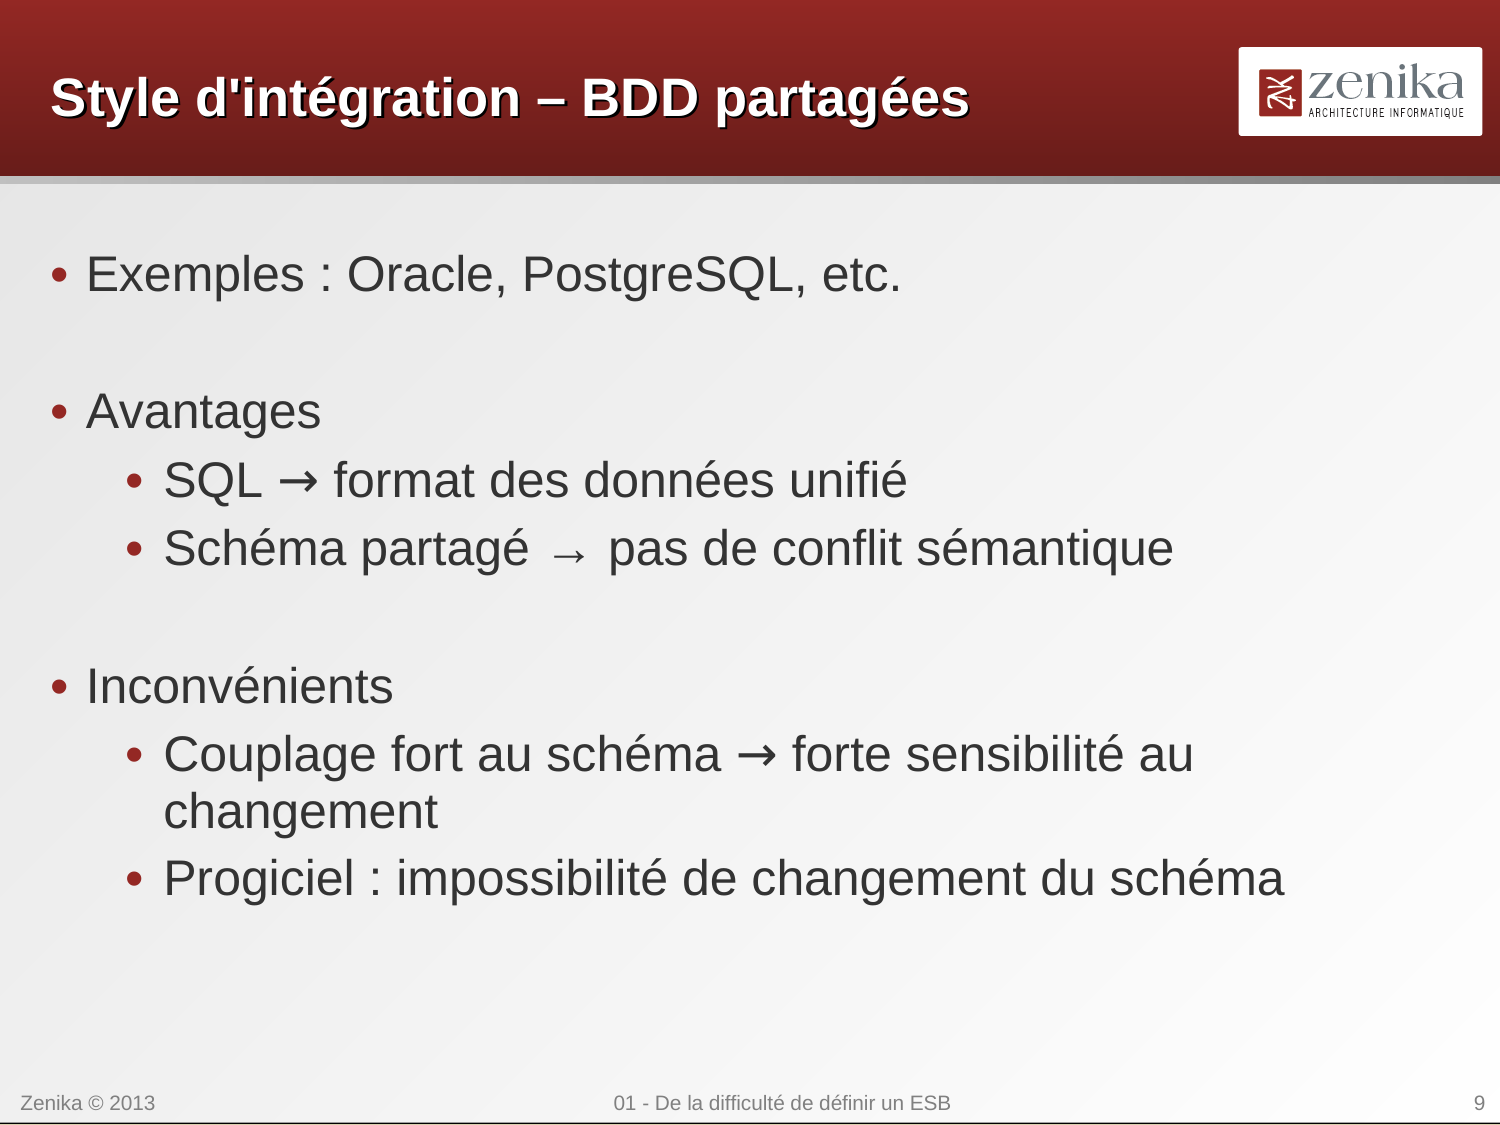

# Style d'intégration – BDD partagées
Exemples : Oracle, PostgreSQL, etc.
Avantages
SQL → format des données unifié
Schéma partagé → pas de conflit sémantique
Inconvénients
Couplage fort au schéma → forte sensibilité au changement
Progiciel : impossibilité de changement du schéma